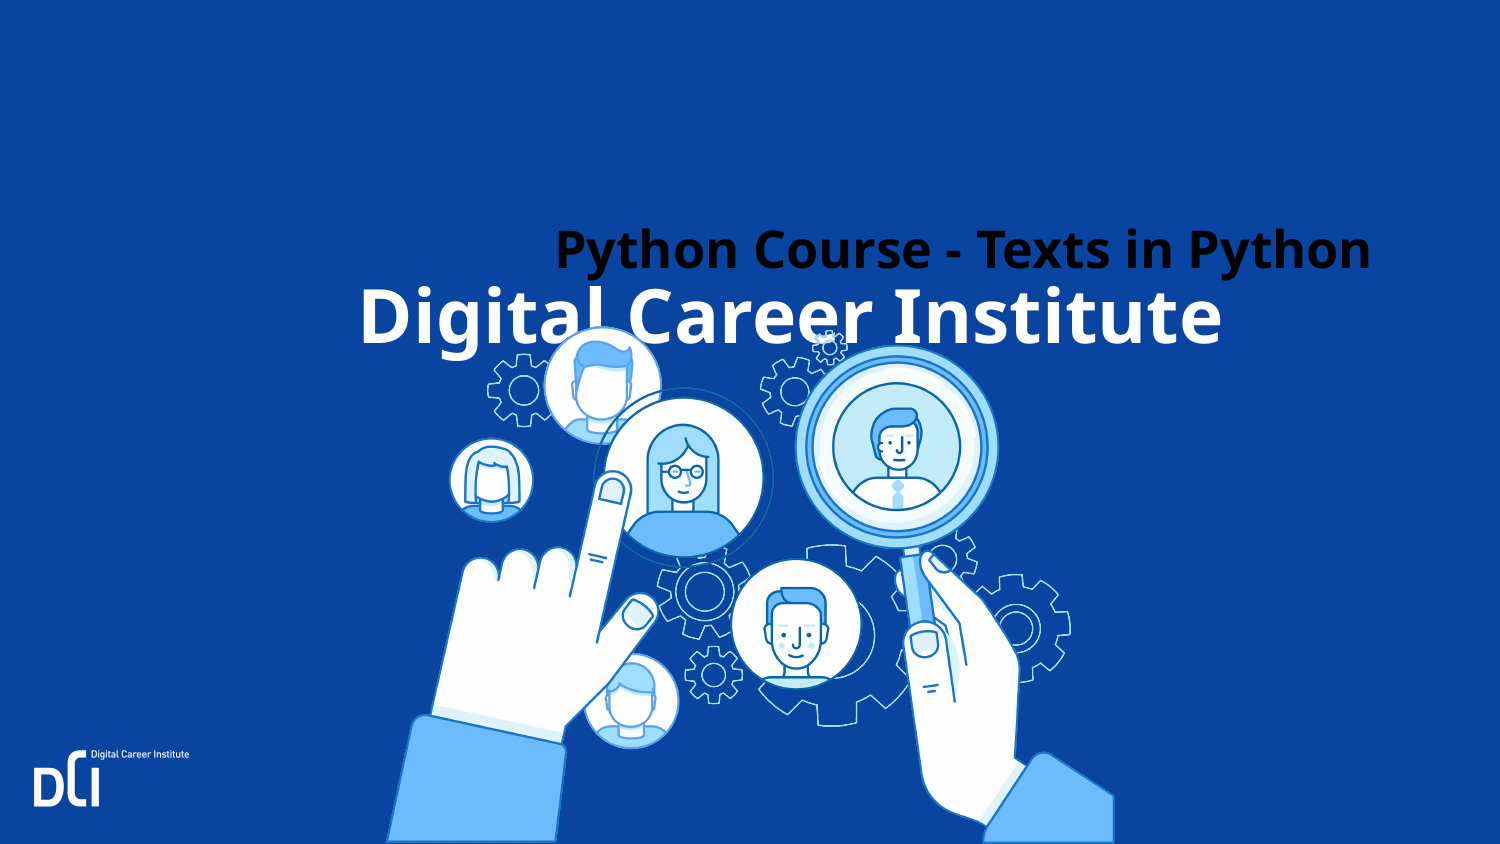

Python Course - Texts in Python
# Digital Career Institute